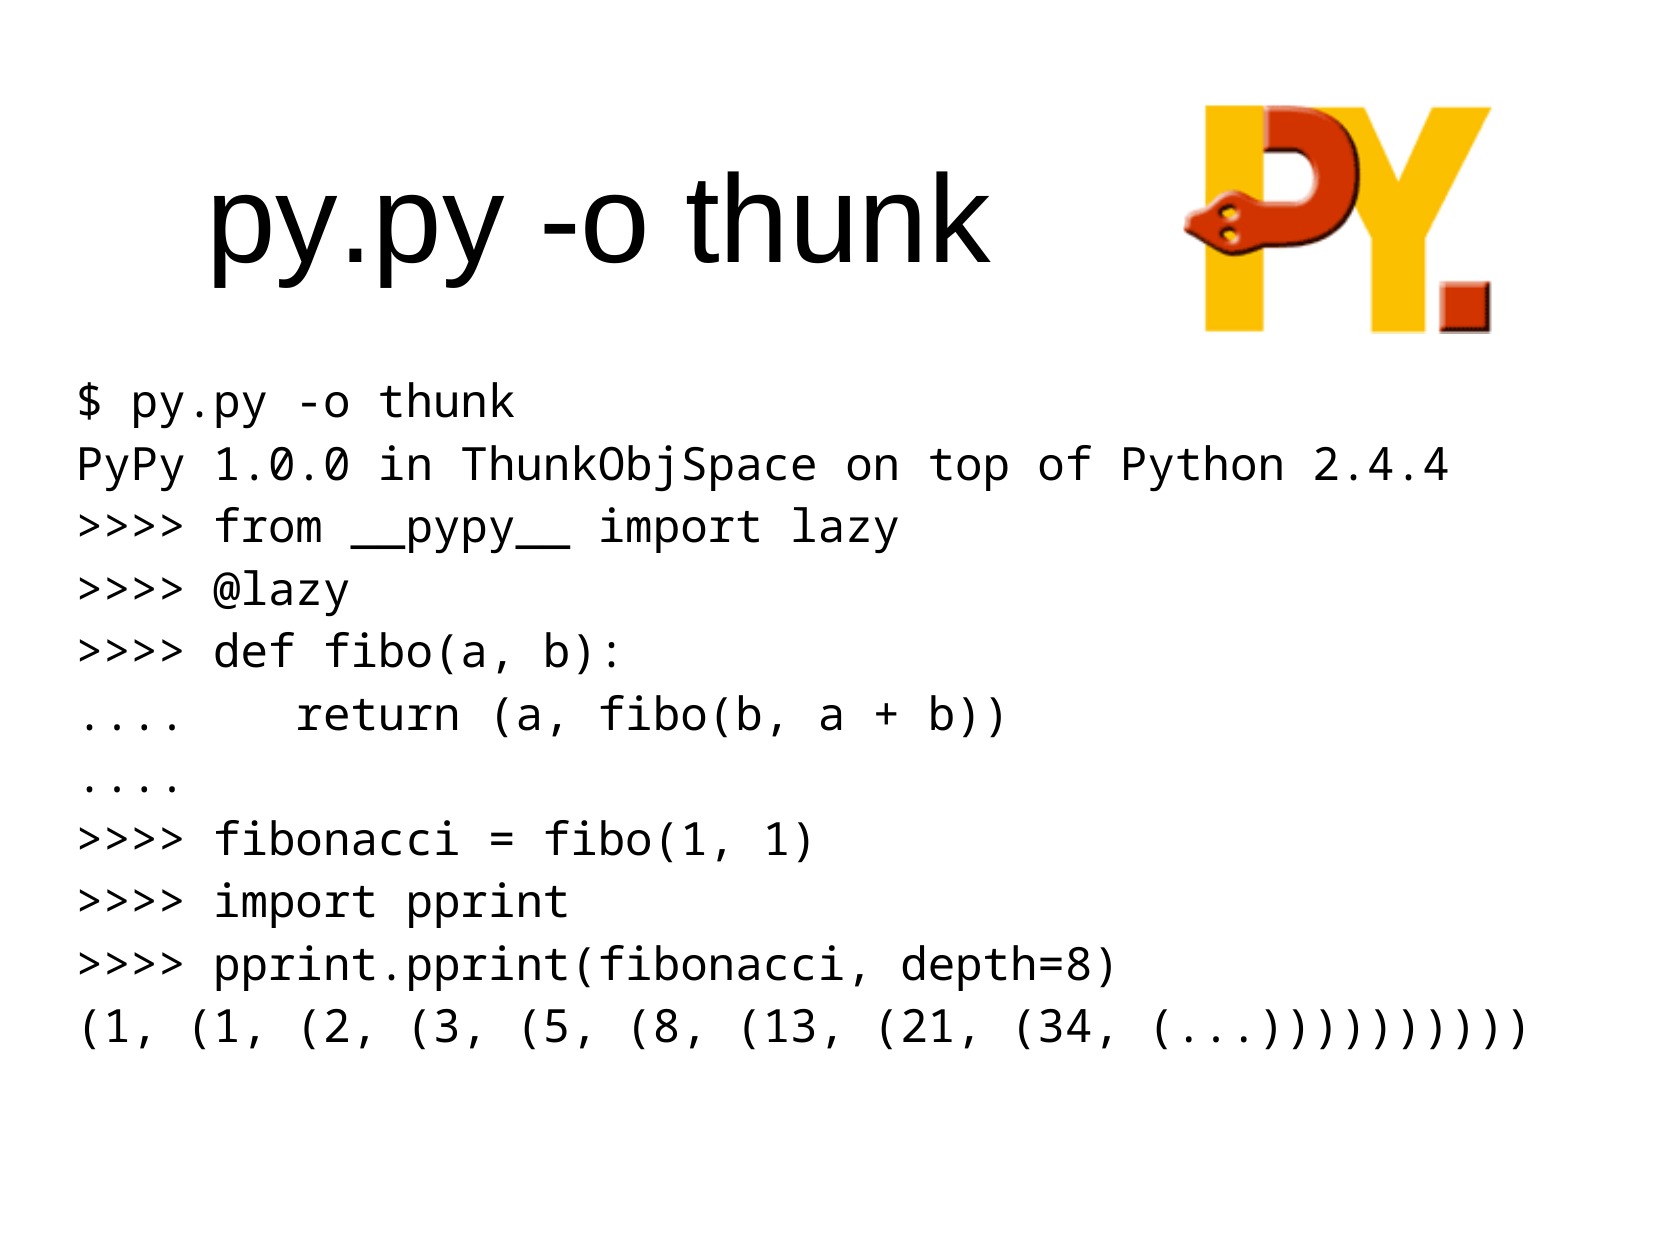

# py.py -o thunk
$ py.py -o thunk
PyPy 1.0.0 in ThunkObjSpace on top of Python 2.4.4
>>>> from __pypy__ import lazy
>>>> @lazy
>>>> def fibo(a, b):
.... return (a, fibo(b, a + b))
....
>>>> fibonacci = fibo(1, 1)
>>>> import pprint
>>>> pprint.pprint(fibonacci, depth=8)
(1, (1, (2, (3, (5, (8, (13, (21, (34, (...))))))))))